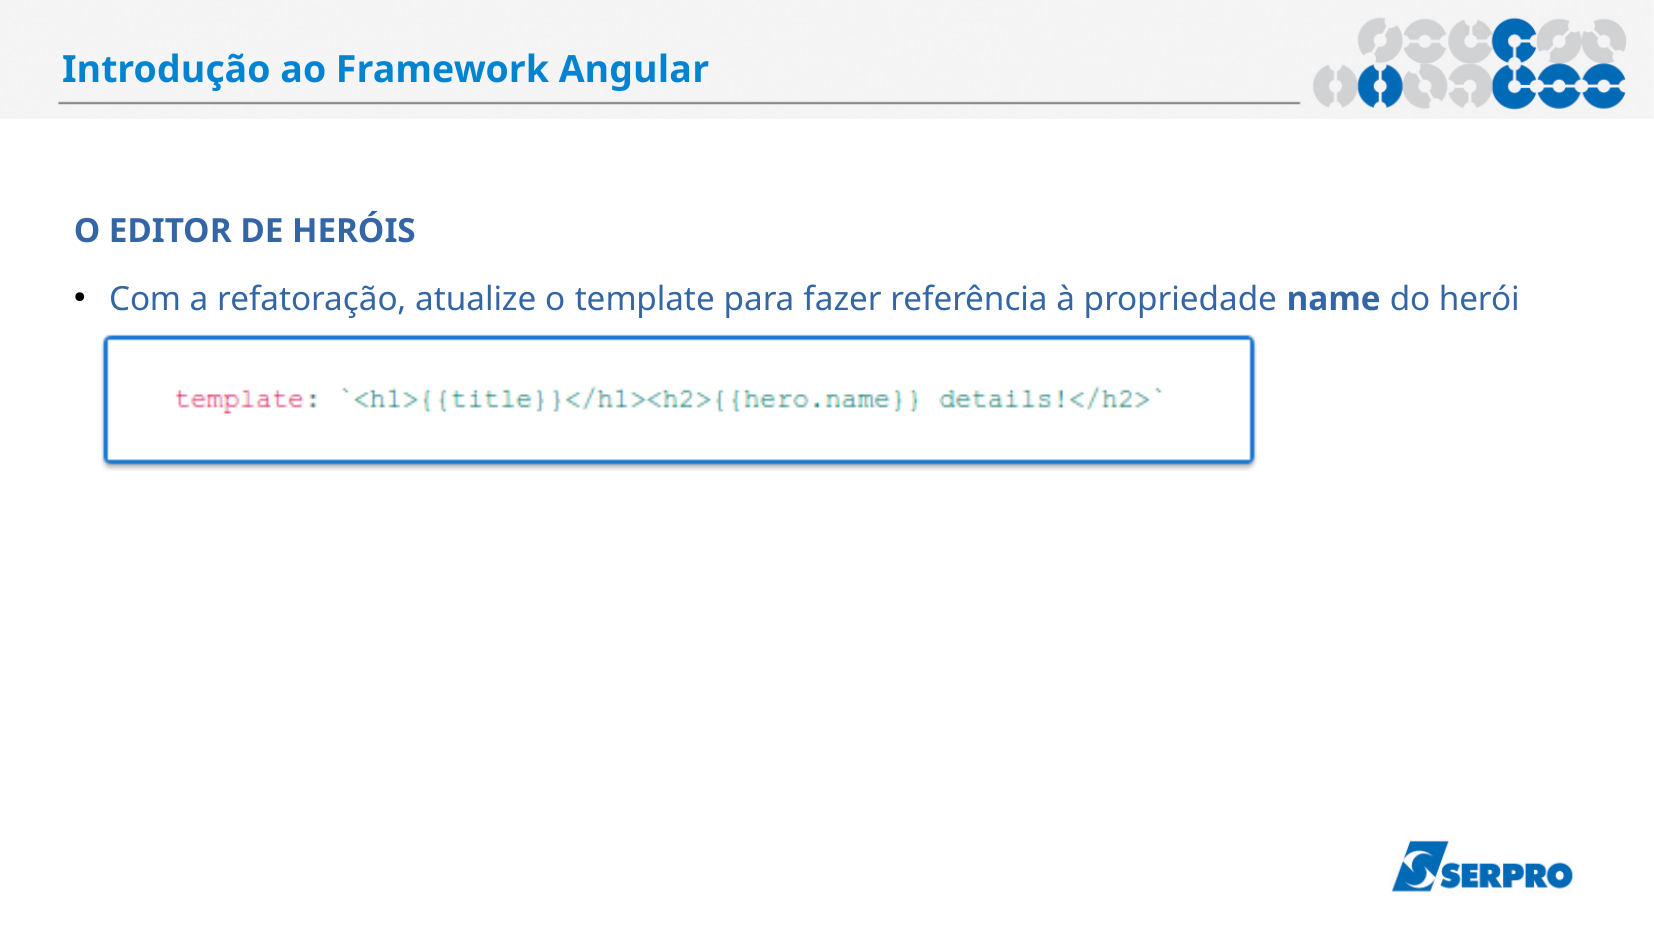

Introdução ao Framework Angular
O EDITOR DE HERÓIS
Com a refatoração, atualize o template para fazer referência à propriedade name do herói